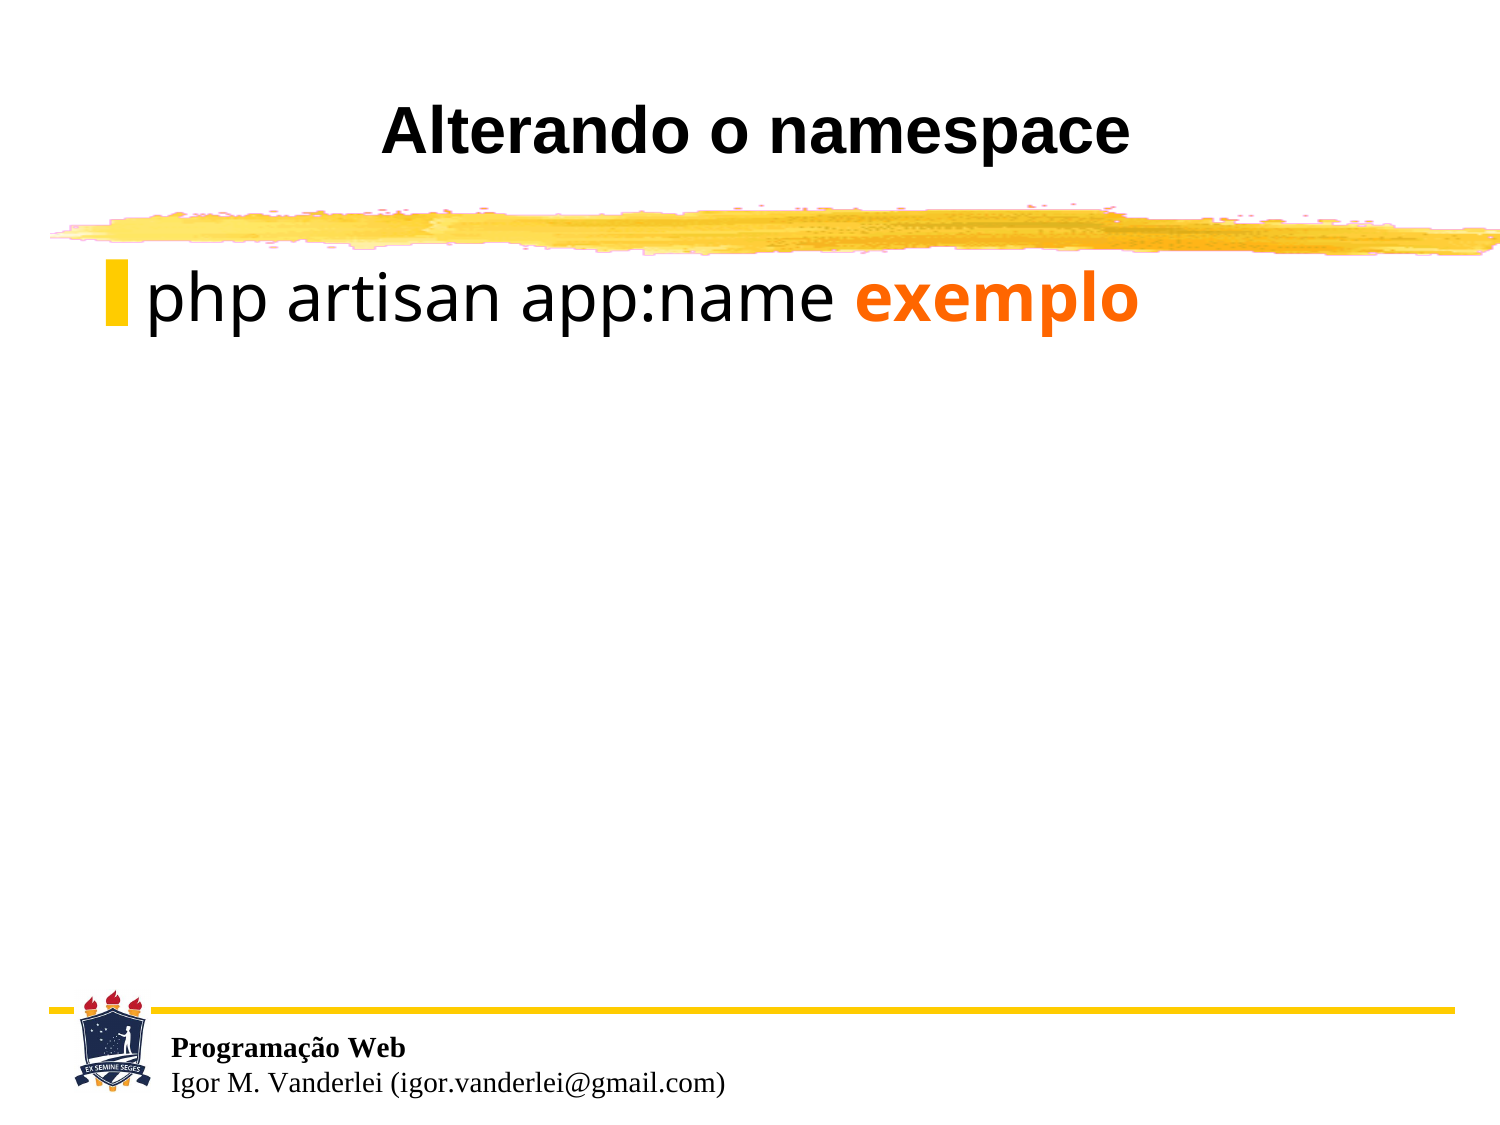

# Alterando o namespace
php artisan app:name exemplo